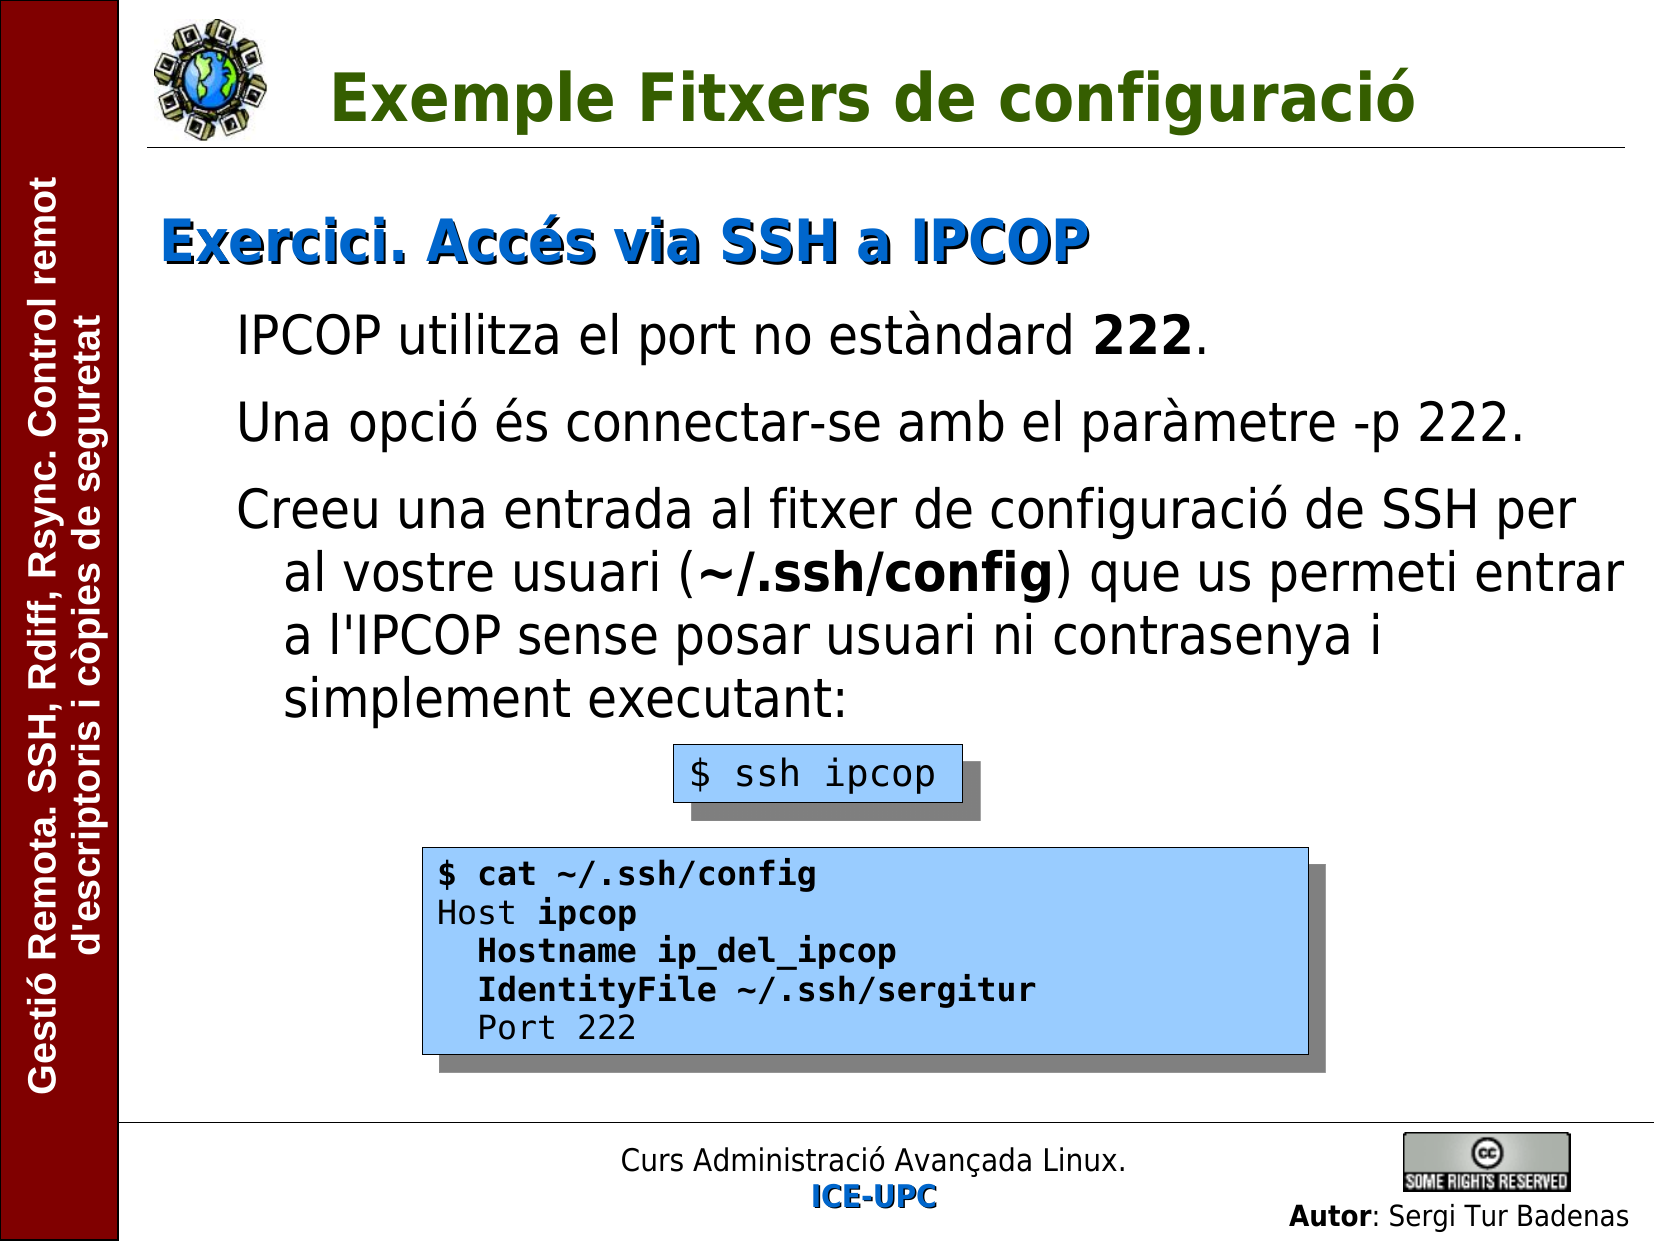

# Exemple Fitxers de configuració
Exercici. Accés via SSH a IPCOP
IPCOP utilitza el port no estàndard 222.
Una opció és connectar-se amb el paràmetre -p 222.
Creeu una entrada al fitxer de configuració de SSH per al vostre usuari (~/.ssh/config) que us permeti entrar a l'IPCOP sense posar usuari ni contrasenya i simplement executant:
$ ssh ipcop
$ cat ~/.ssh/config
Host ipcop
 Hostname ip_del_ipcop
 IdentityFile ~/.ssh/sergitur
 Port 222